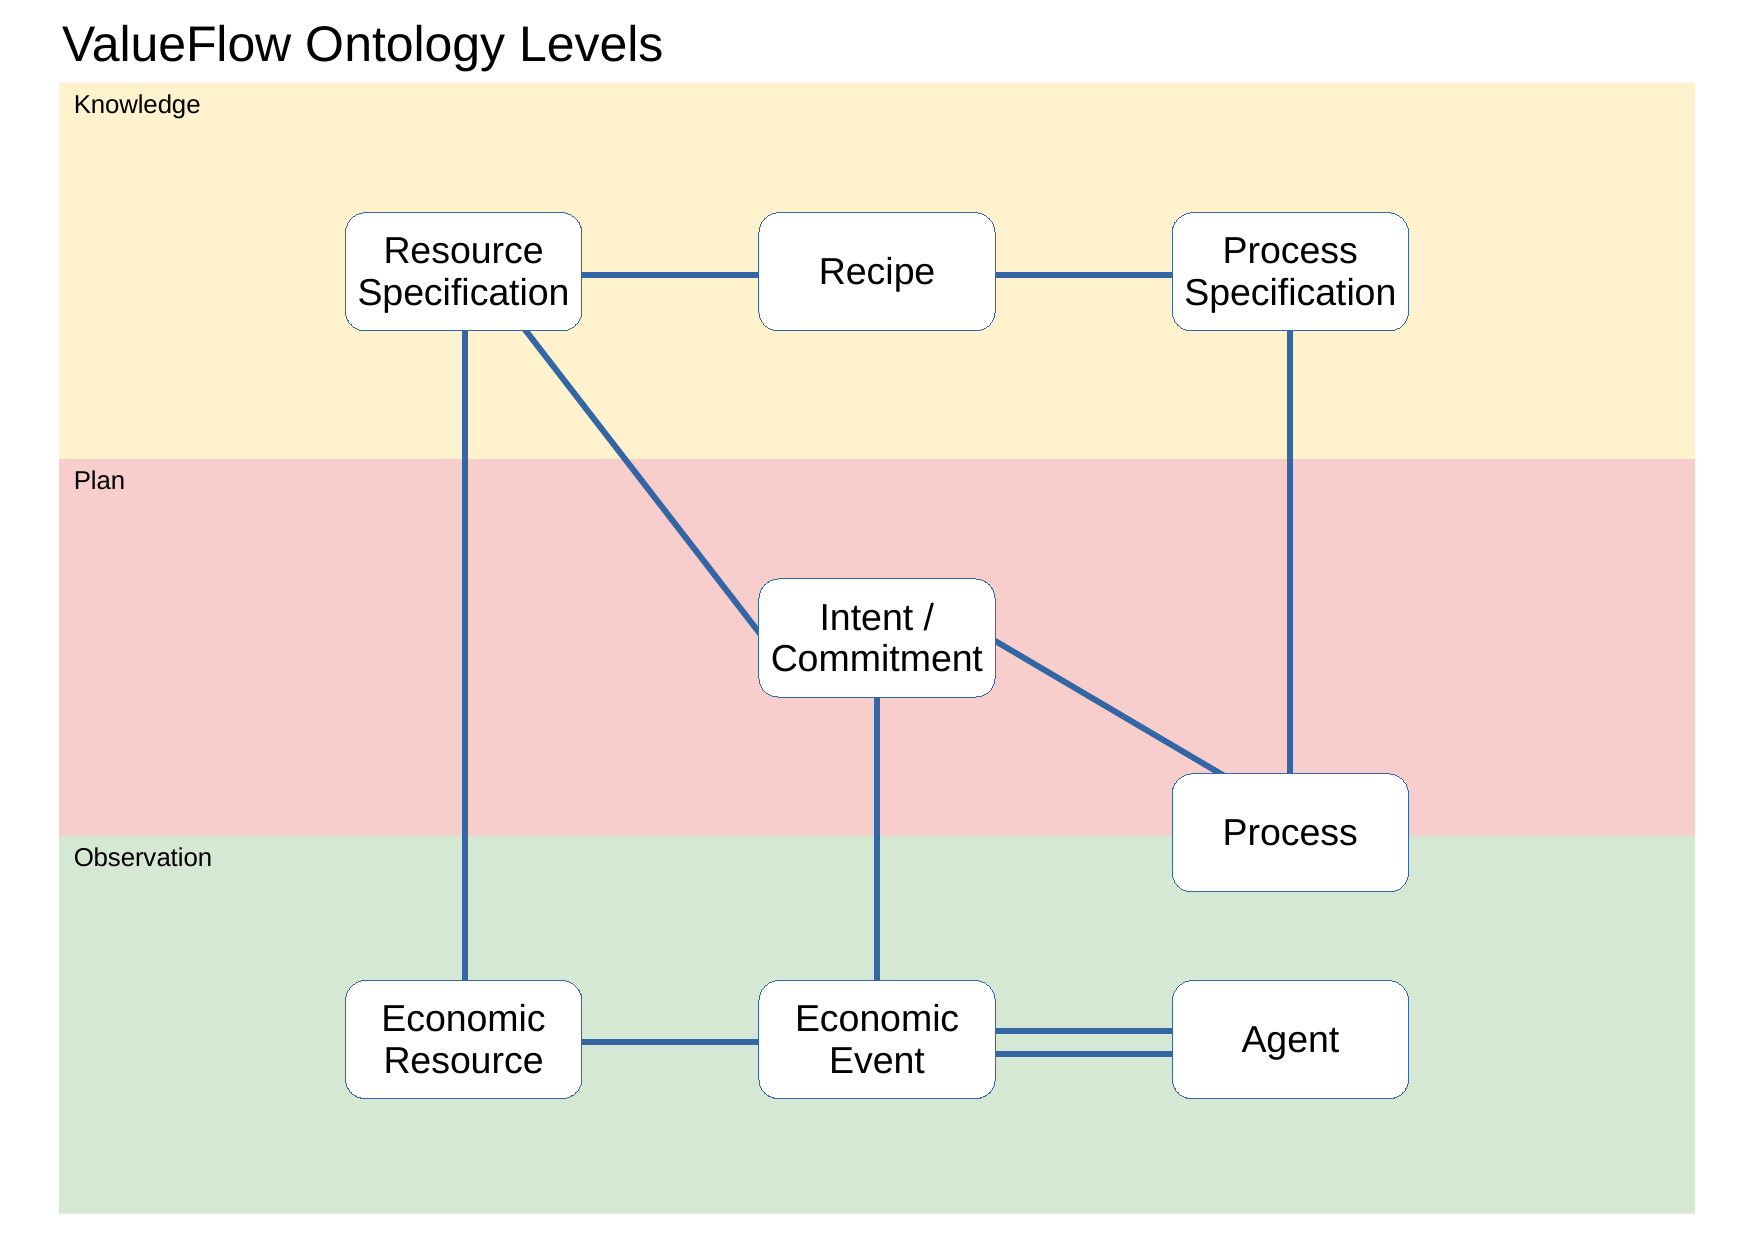

ValueFlow Ontology Levels
Knowledge
Resource
Specification
Recipe
Process
Specification
Plan
Intent /
Commitment
Process
Observation
Economic
Resource
Economic
Event
Agent